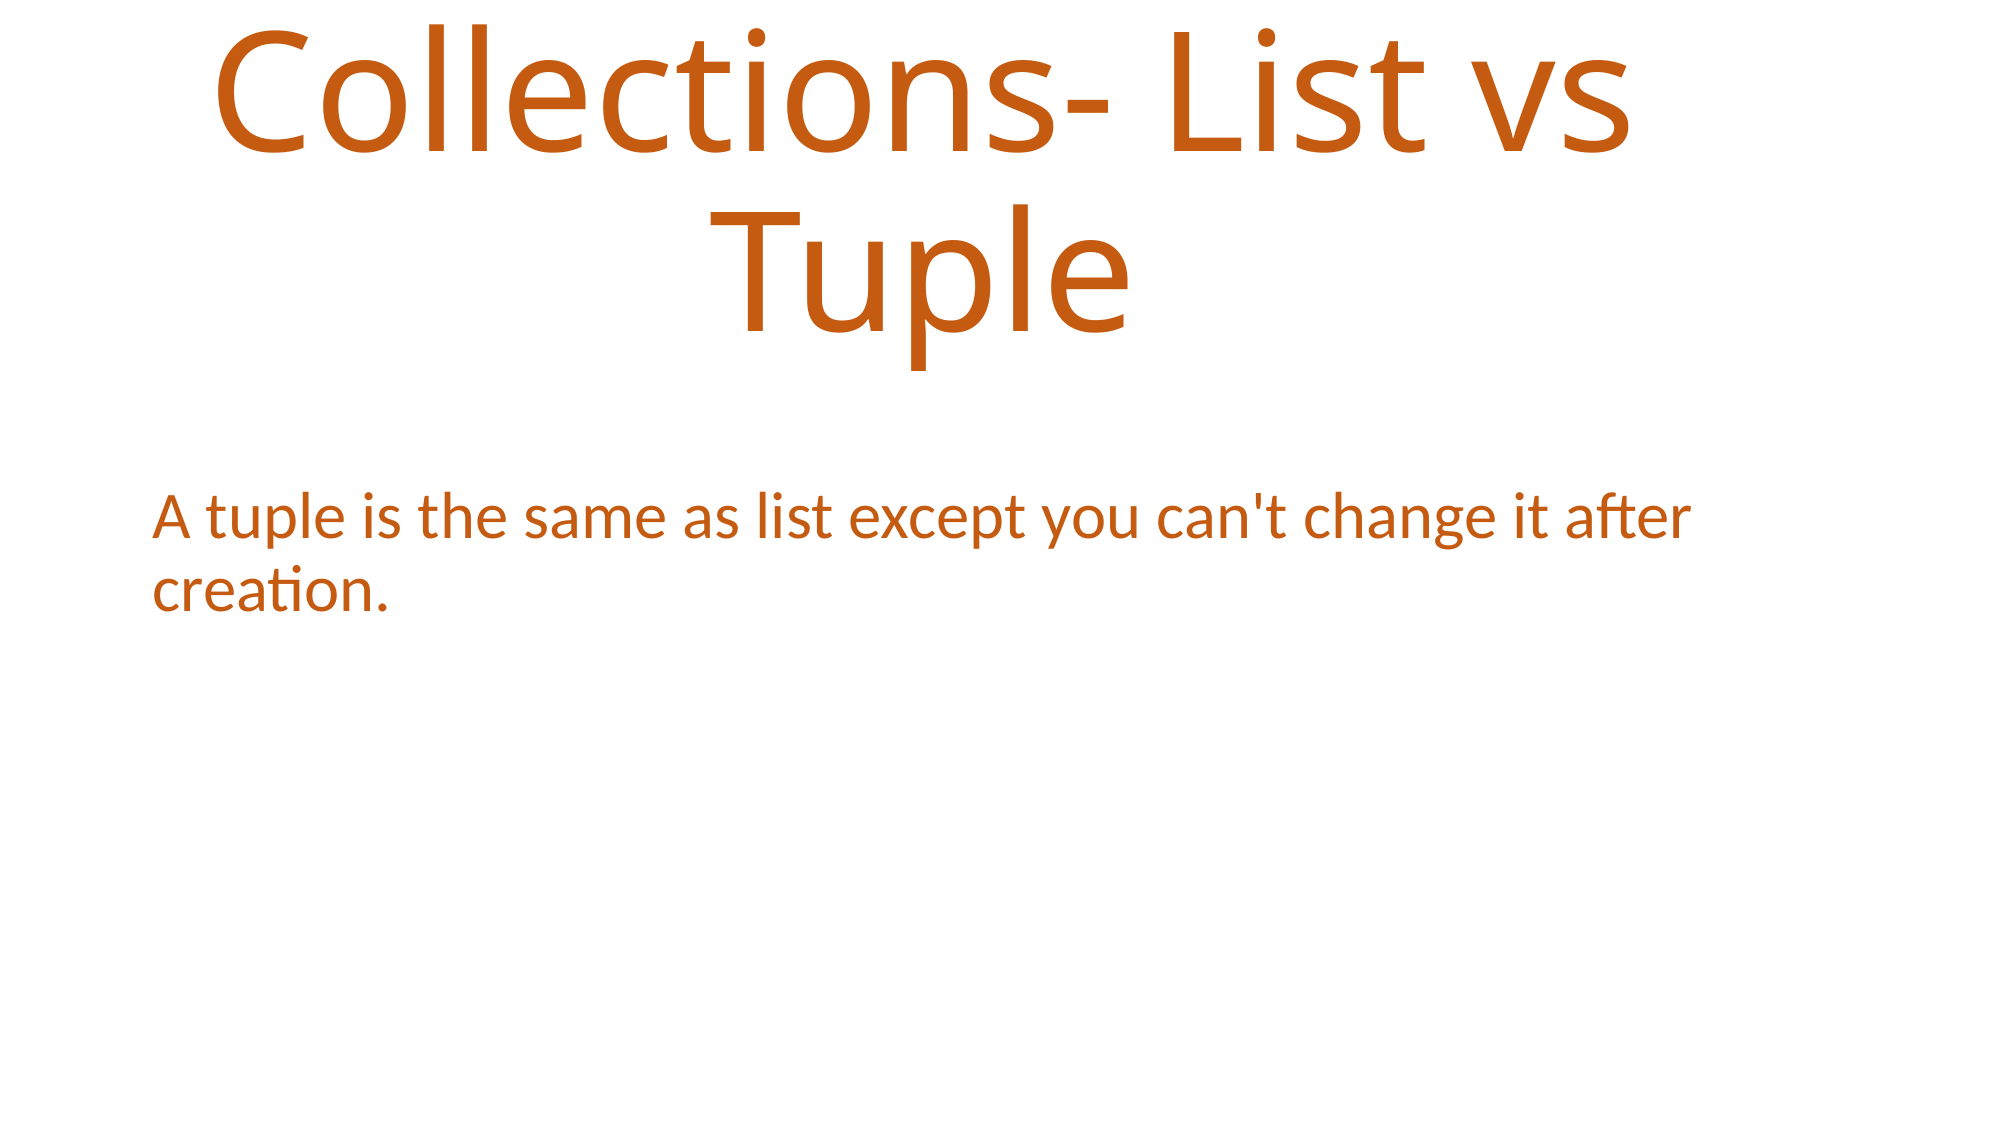

# Collections- List vs Tuple
A tuple is the same as list except you can't change it after creation.